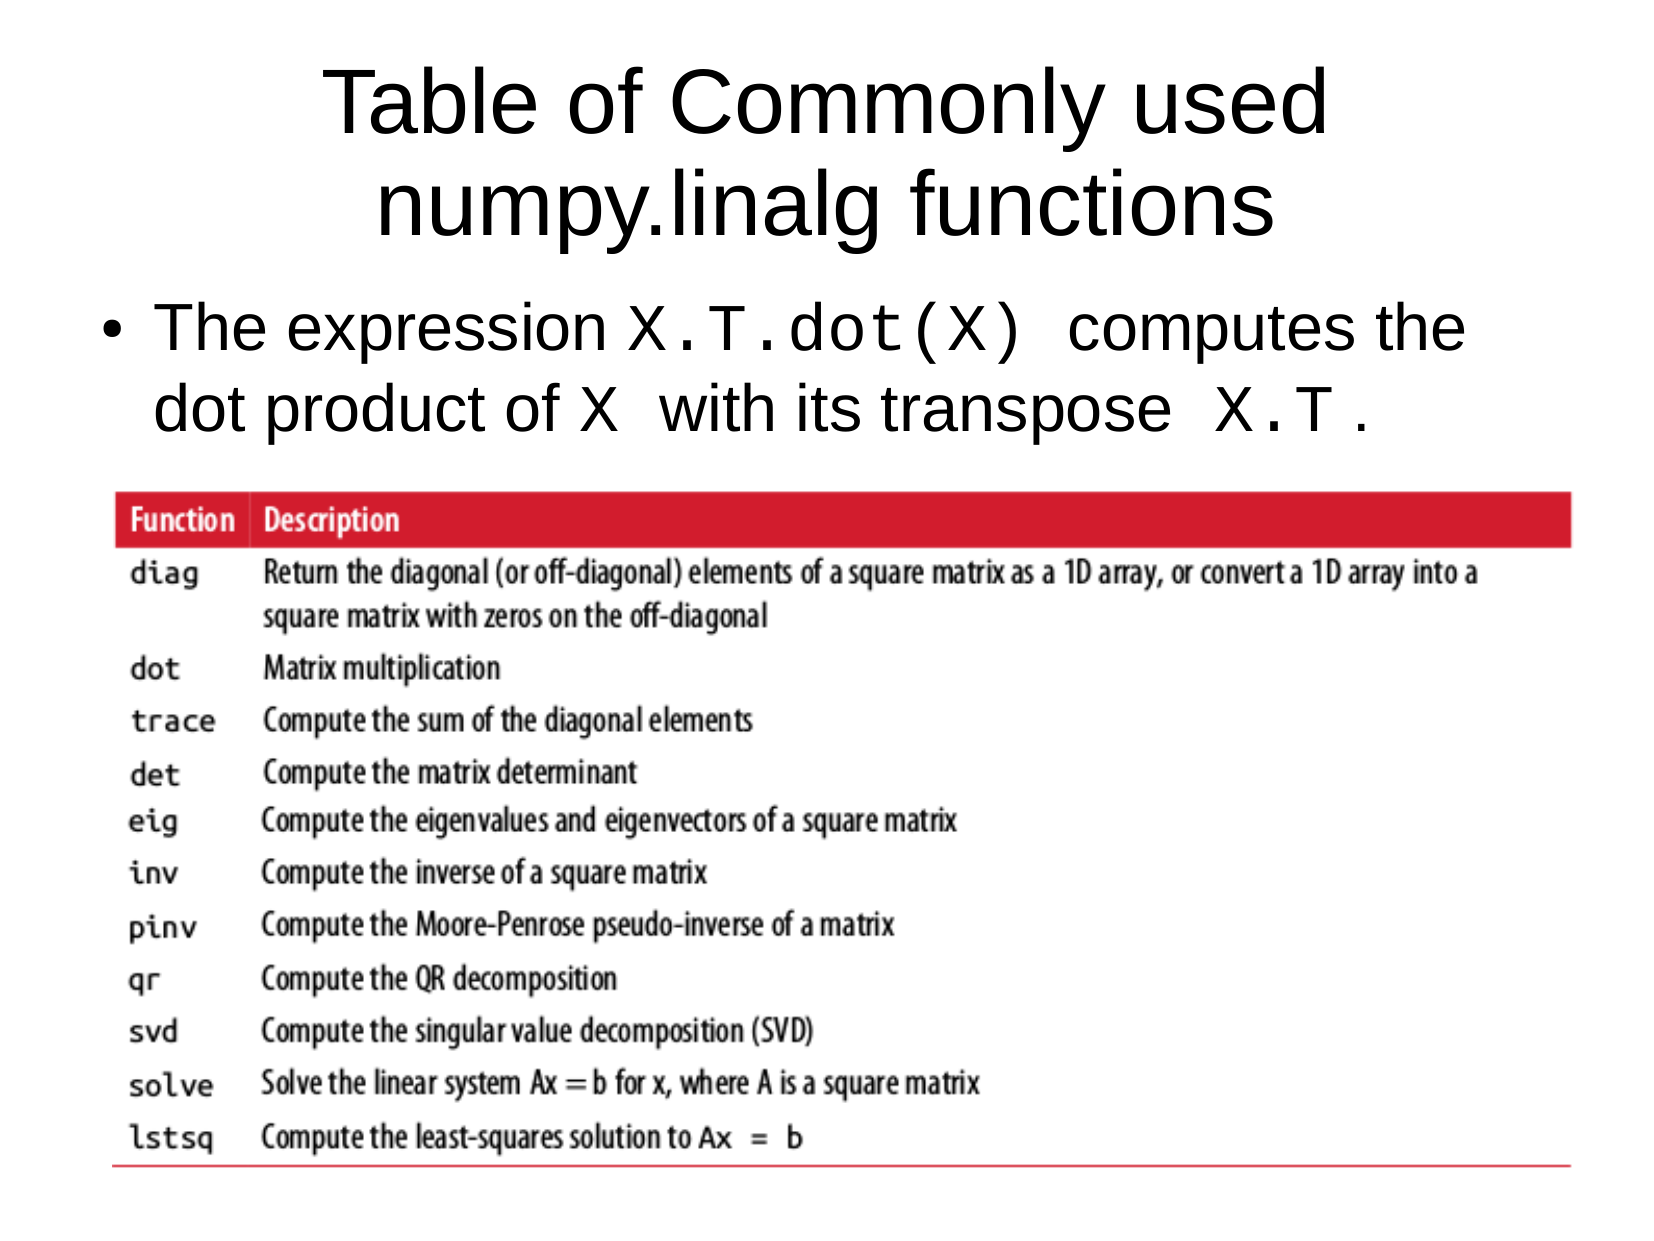

# Table of Commonly used numpy.linalg functions
The expression X.T.dot(X) computes the dot product of X with its transpose X.T .